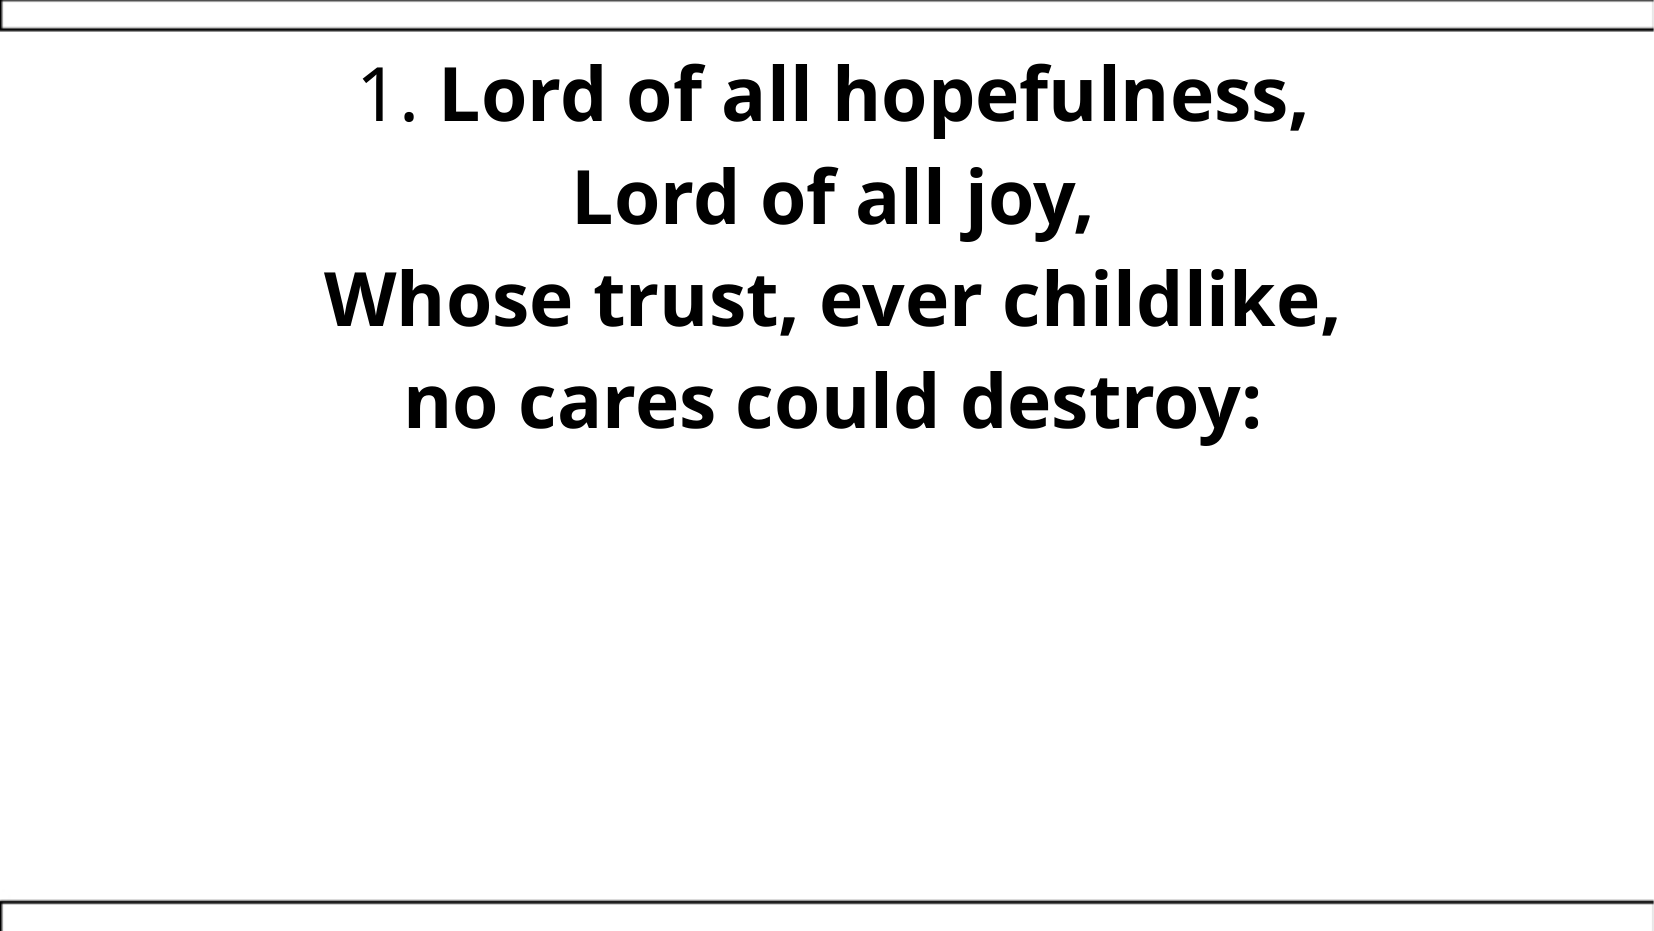

1. Lord of all hopefulness,
Lord of all joy,
Whose trust, ever childlike,
no cares could destroy: